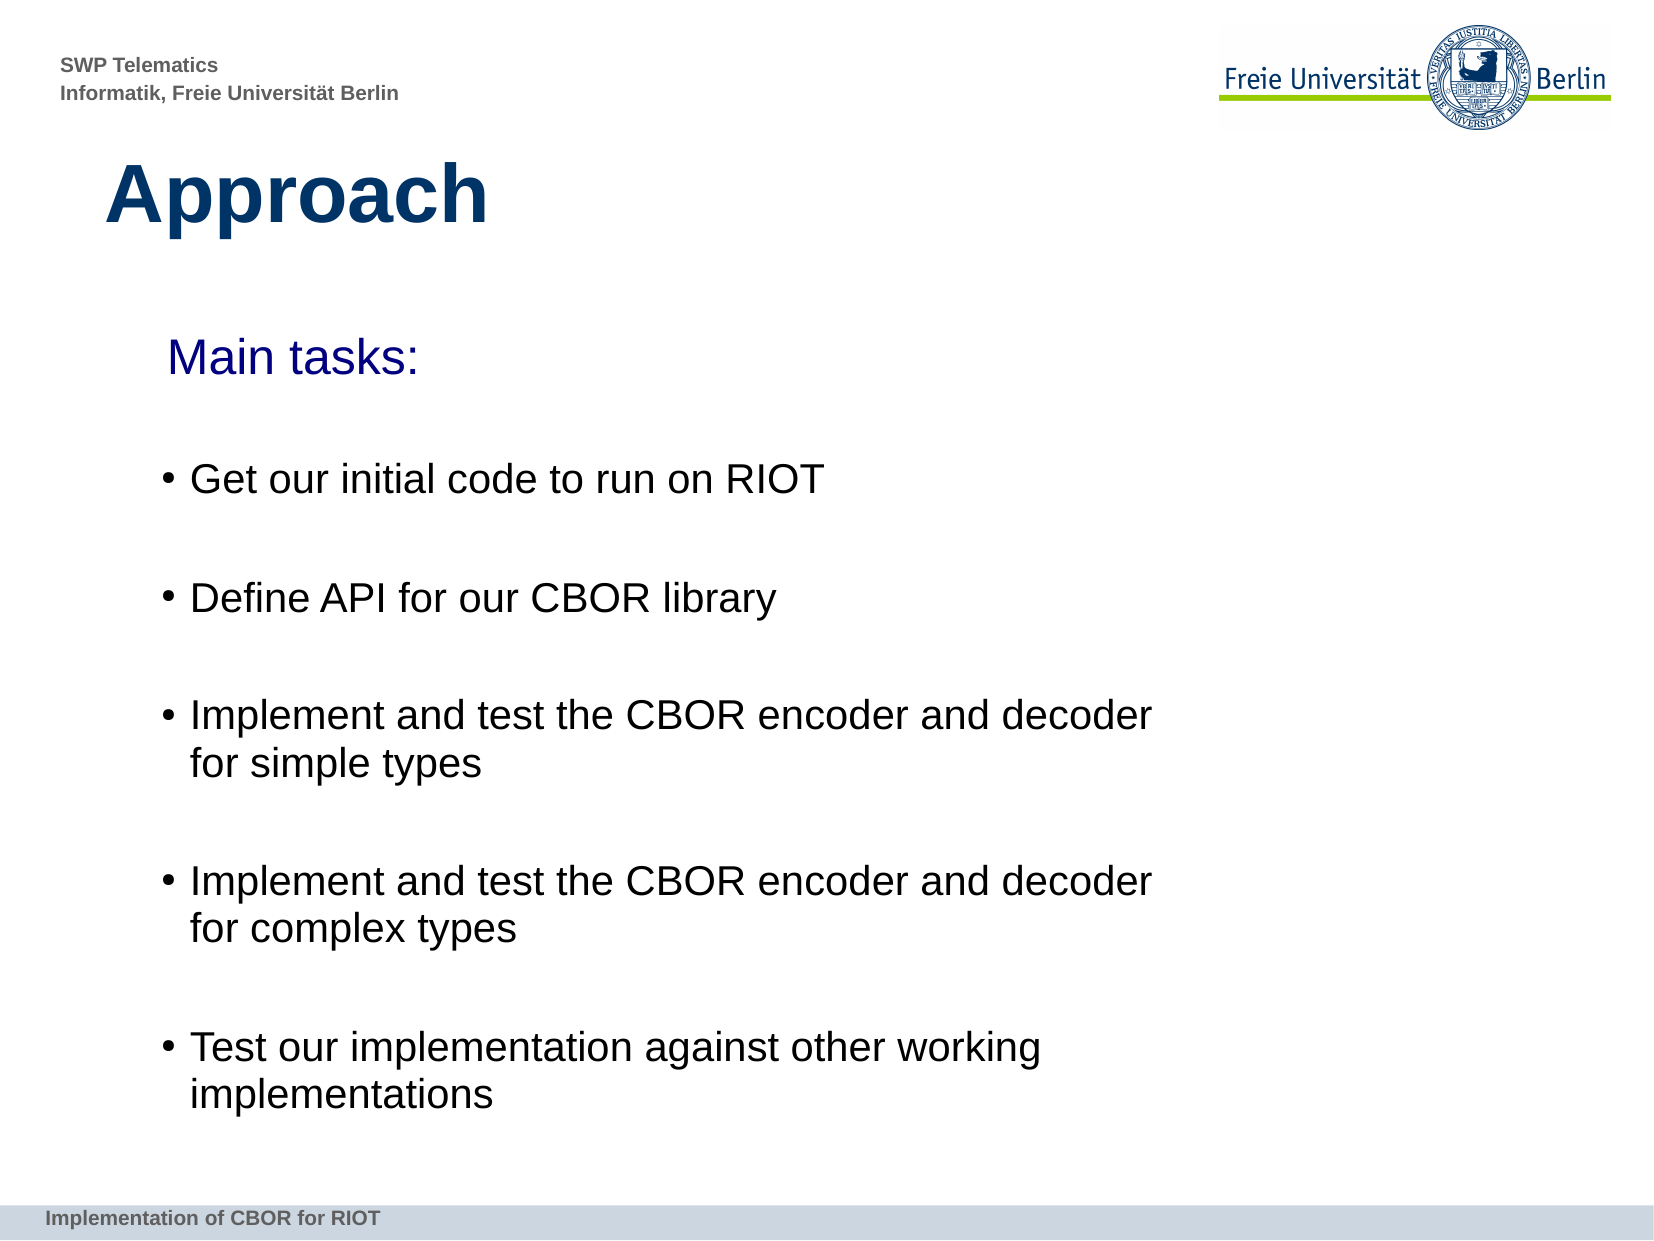

# Approach
Main tasks:
Get our initial code to run on RIOT
Define API for our CBOR library
Implement and test the CBOR encoder and decoder for simple types
Implement and test the CBOR encoder and decoder for complex types
Test our implementation against other working implementations